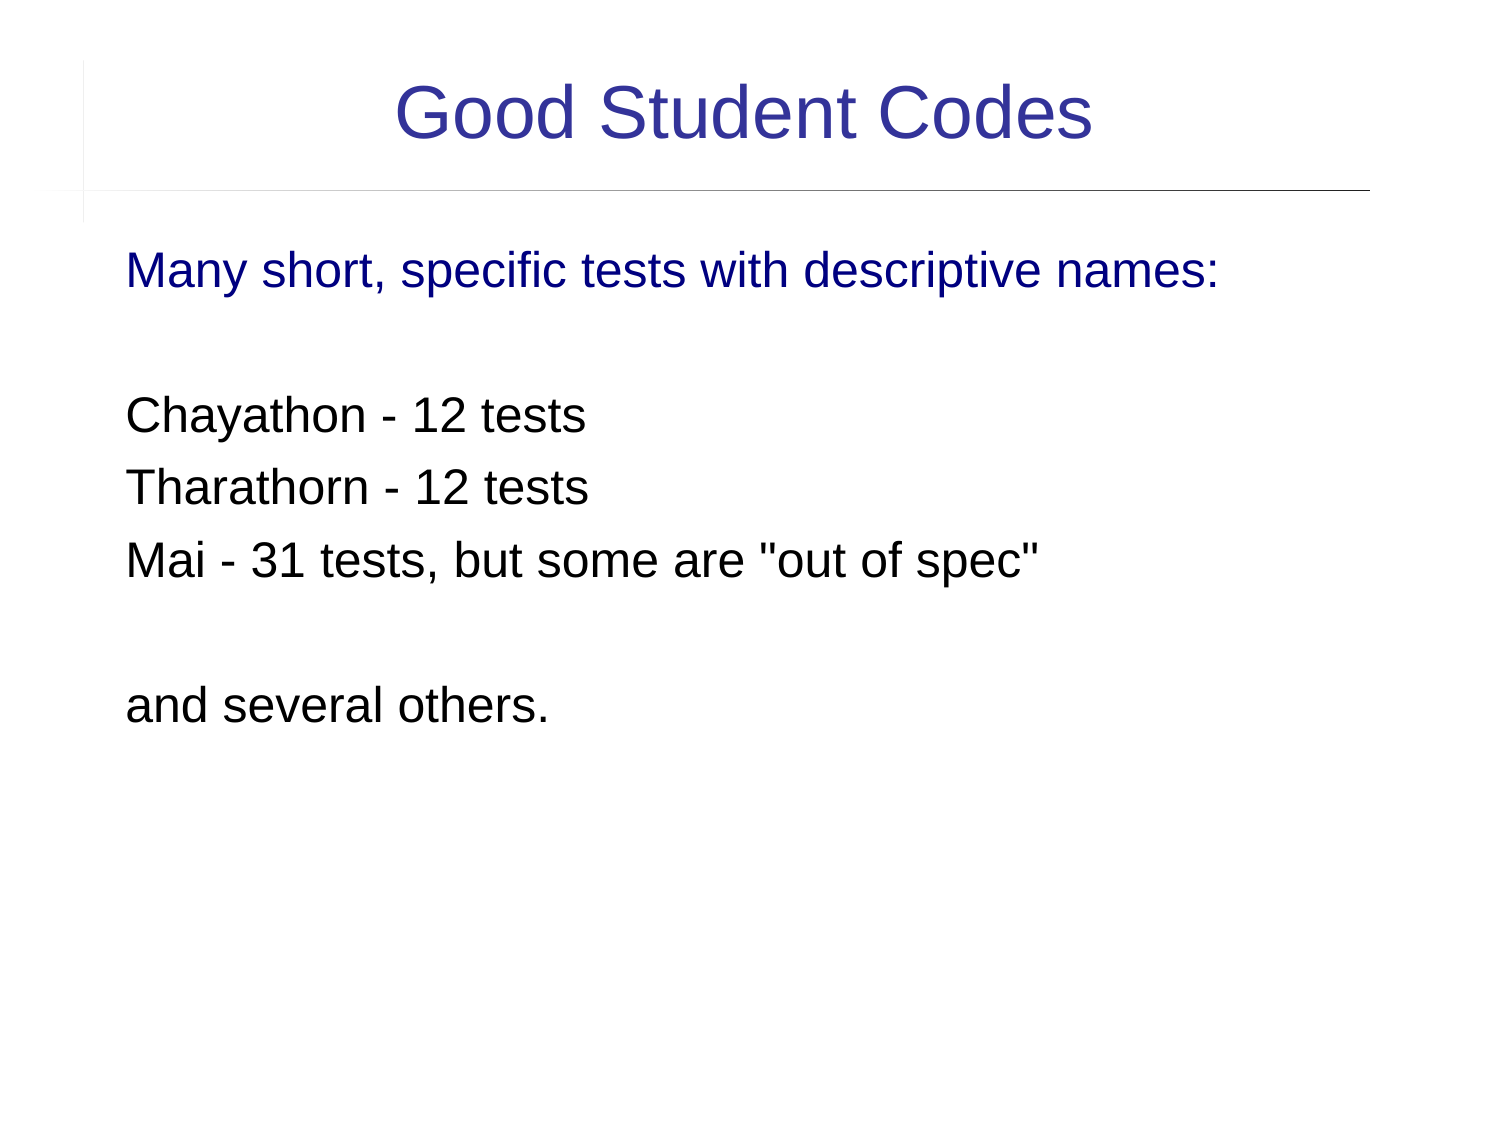

# Good Student Codes
Many short, specific tests with descriptive names:
Chayathon - 12 tests
Tharathorn - 12 tests
Mai - 31 tests, but some are "out of spec"
and several others.